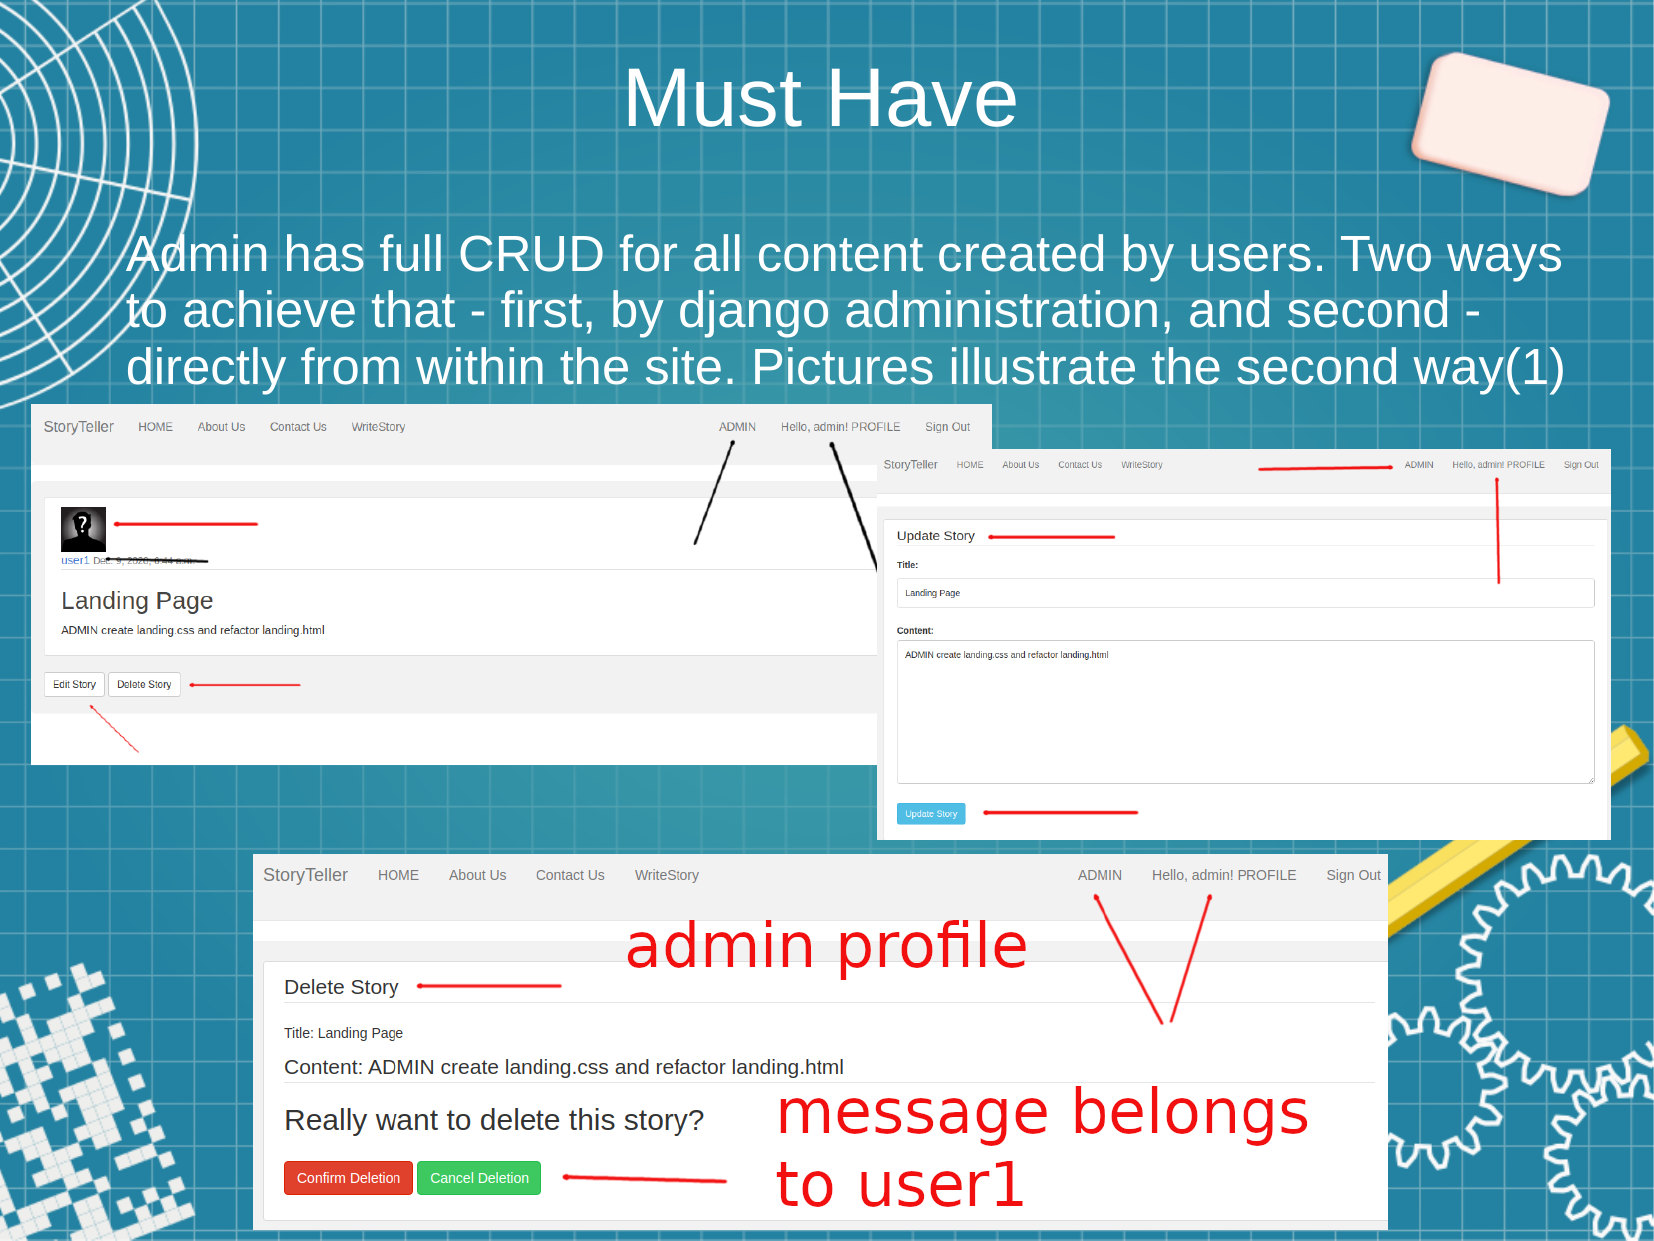

# Must Have
Admin has full CRUD for all content created by users. Two ways to achieve that - first, by django administration, and second - directly from within the site. Pictures illustrate the second way(1)